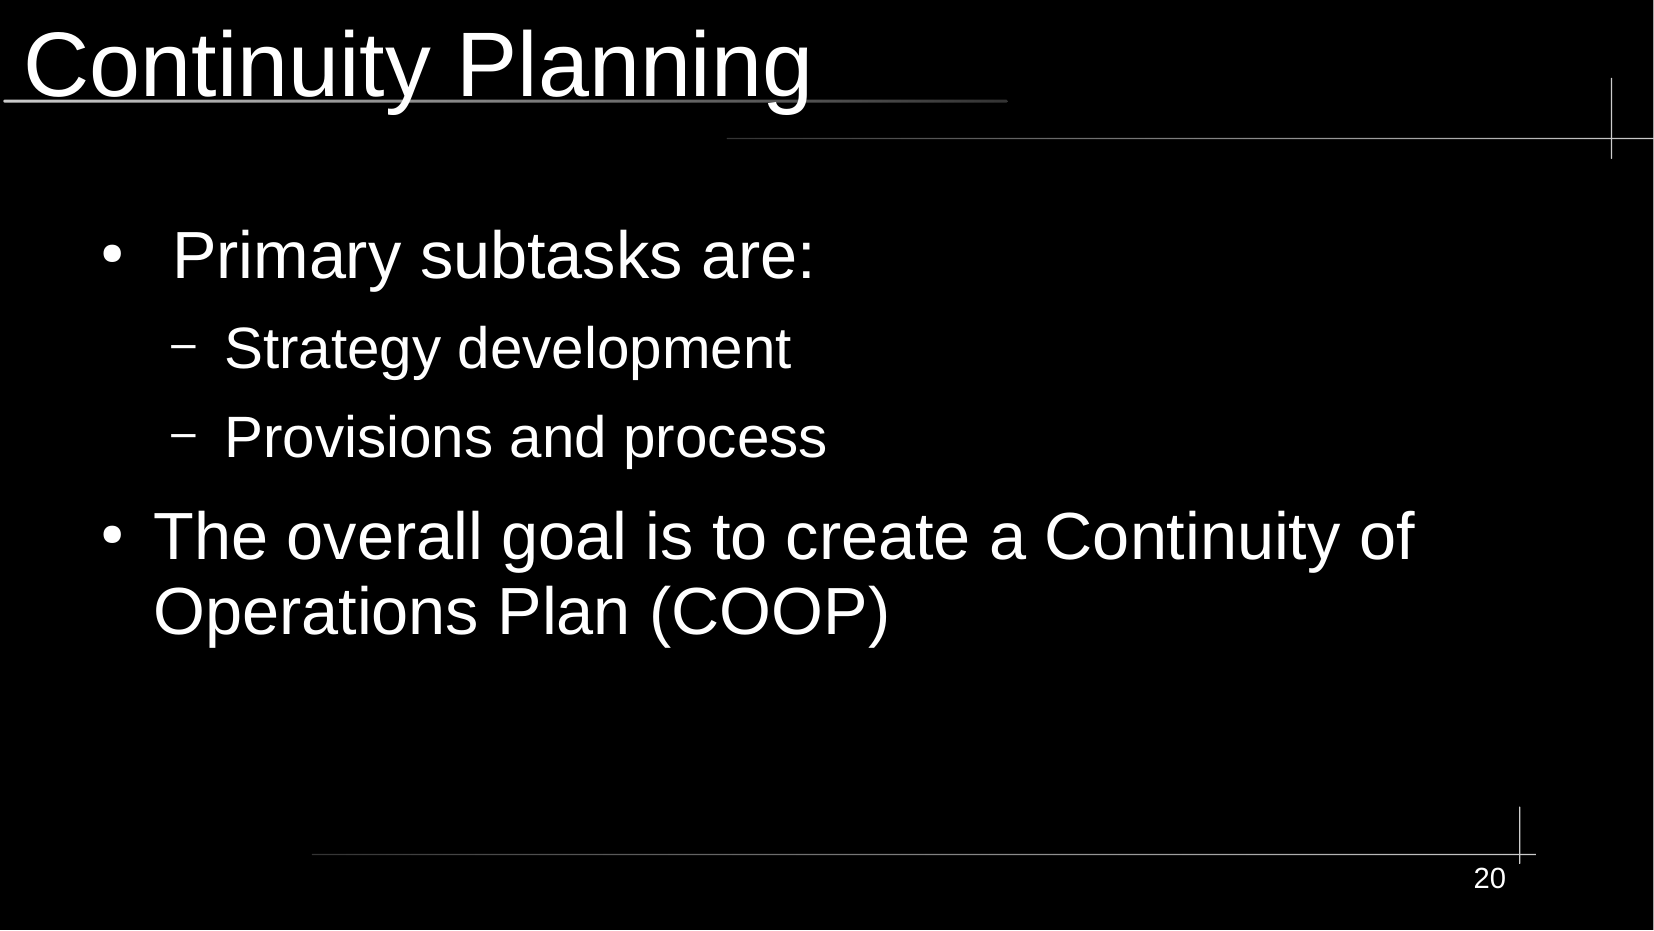

# Continuity Planning
 Primary subtasks are:
Strategy development
Provisions and process
The overall goal is to create a Continuity of Operations Plan (COOP)
20